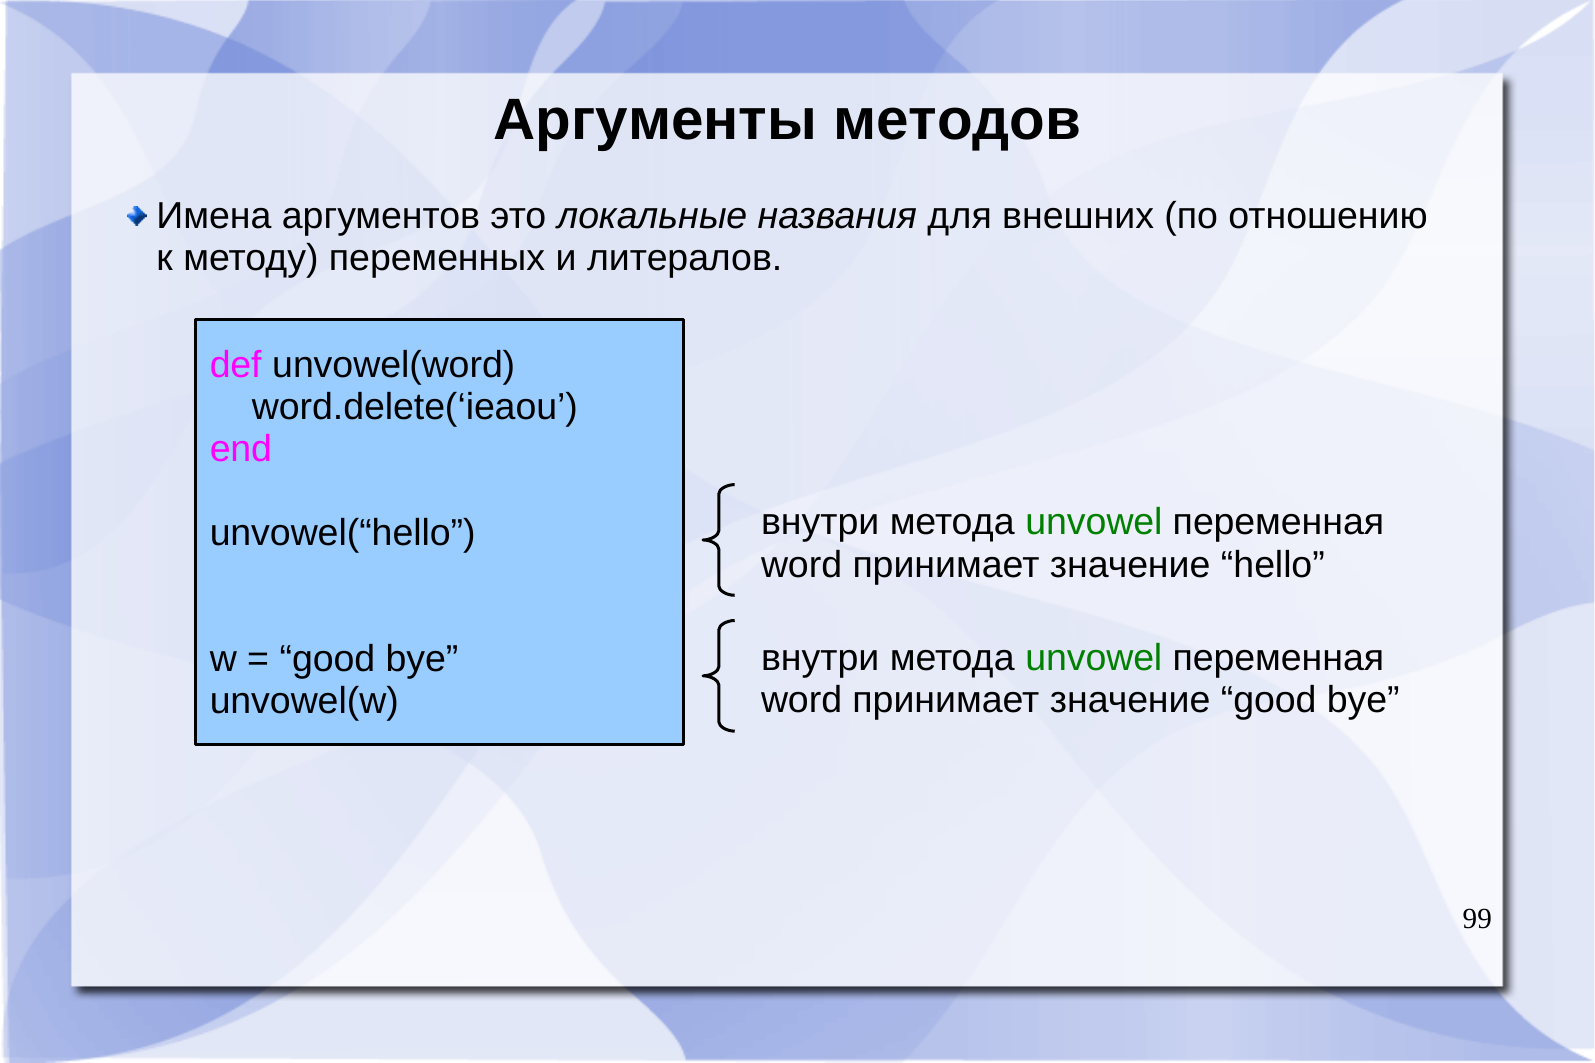

# Аргументы методов
 Имена аргументов это локальные названия для внешних (по отношению
 к методу) переменных и литералов.
def unvowel(word)
 word.delete(‘ieaou’)
end
unvowel(“hello”)
w = “good bye”
unvowel(w)
внутри метода unvowel переменная
word принимает значение “hello”
внутри метода unvowel переменная
word принимает значение “good bye”
99